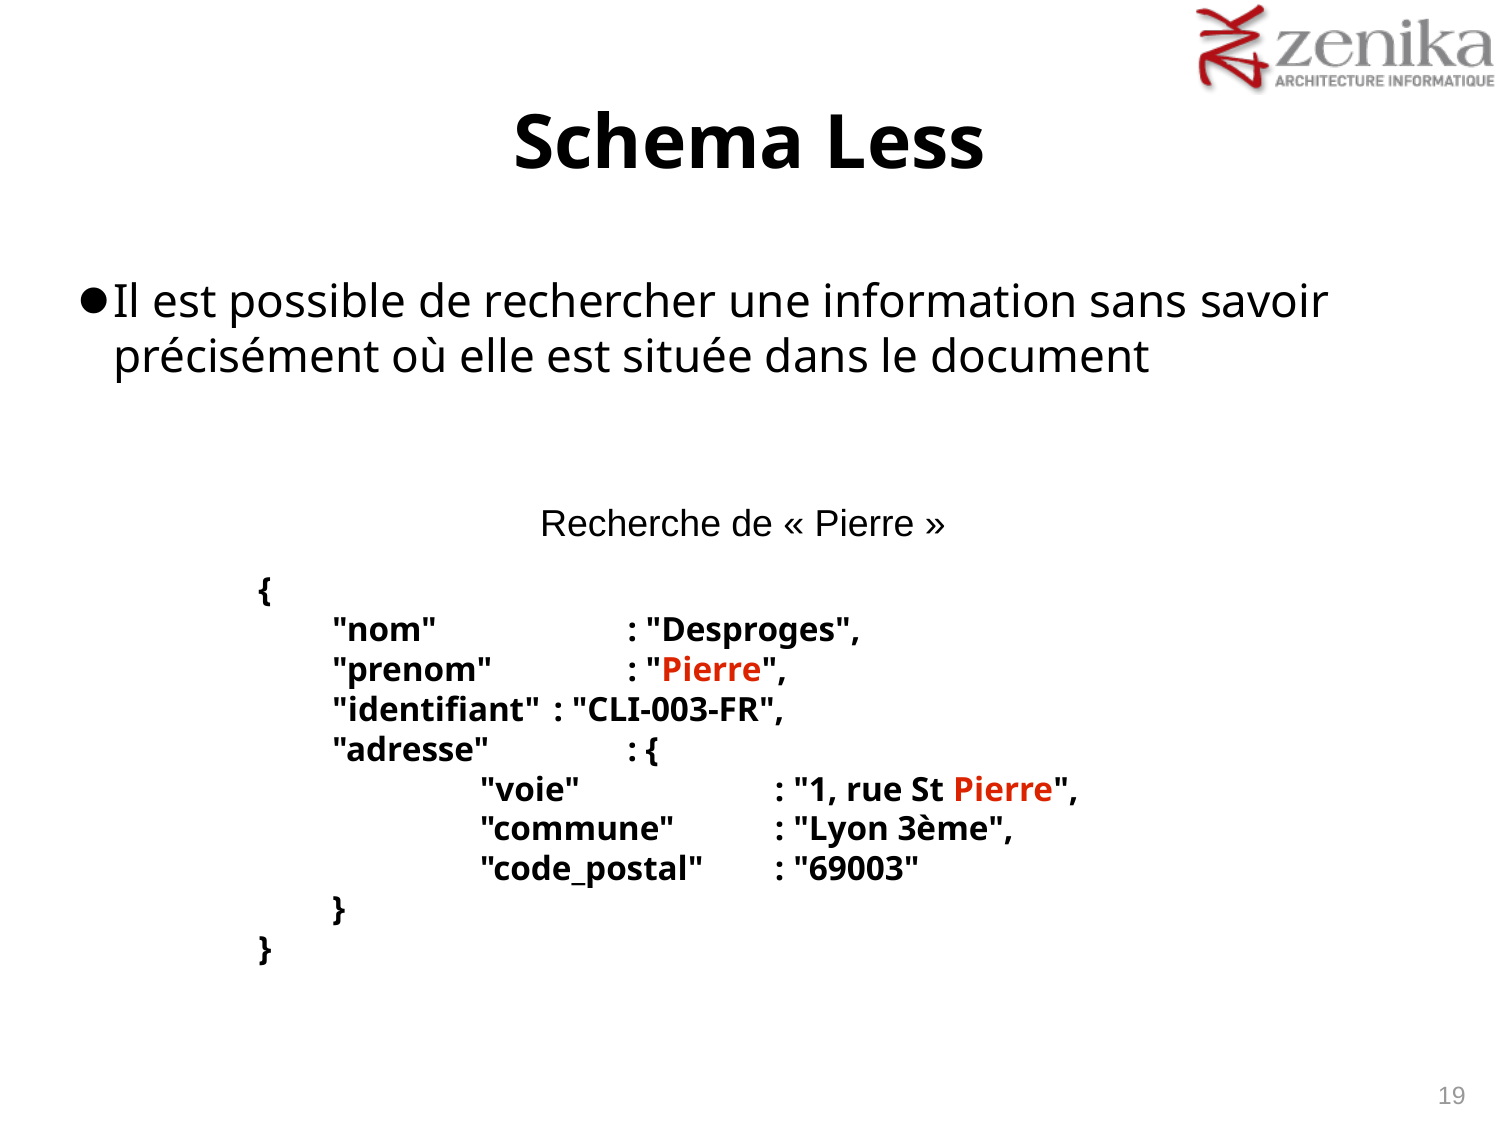

Schema Less
Il est possible de rechercher une information sans savoir précisément où elle est située dans le document
Recherche de « Pierre »
{
	"nom" 			: "Desproges",
	"prenom" 		: "Pierre",
	"identifiant" 	: "CLI-003-FR",
	"adresse"	 	: {
			"voie" 			: "1, rue St Pierre",
			"commune" 		: "Lyon 3ème",
			"code_postal" 	: "69003"
	}
}